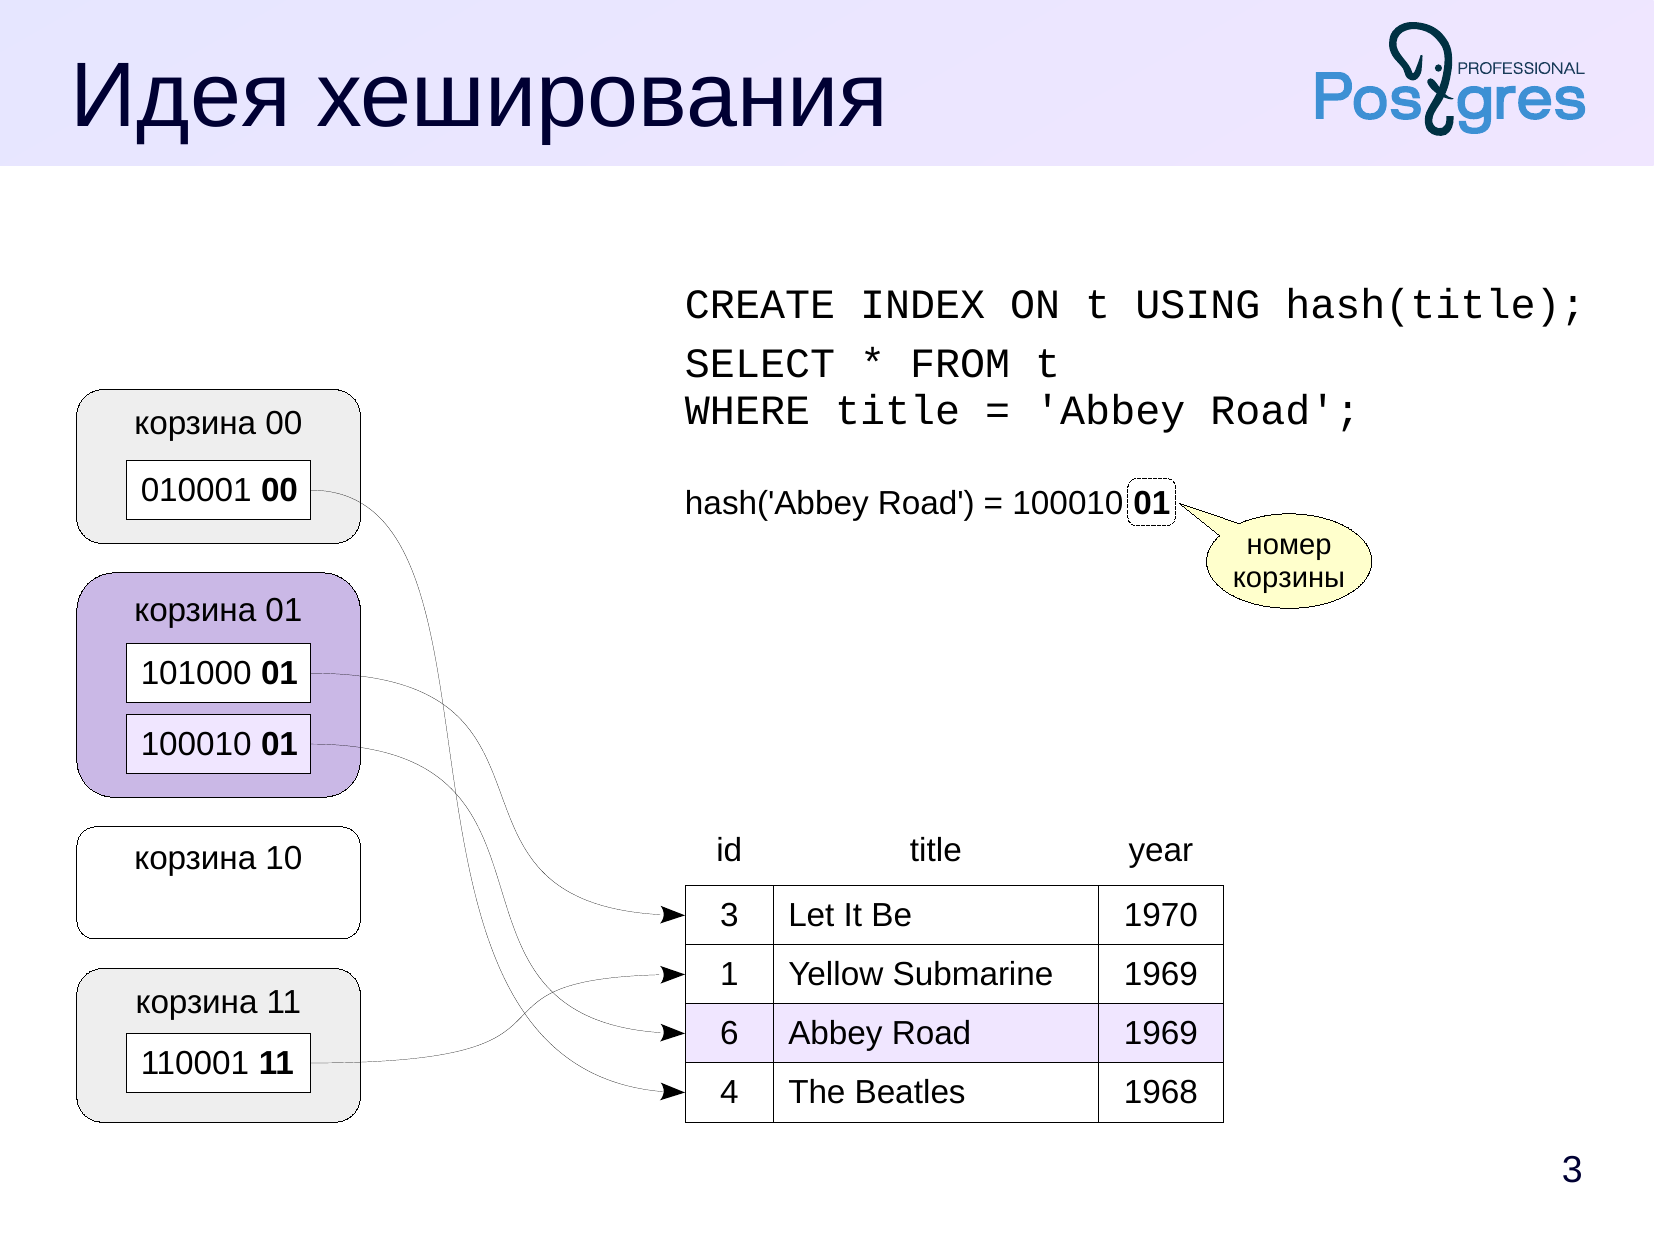

Идея хеширования
# CREATE INDEX ON t USING hash(title);
SELECT * FROM t
WHERE title = 'Abbey Road';
hash('Abbey Road') = 100010 01
корзина 00
010001 00
номер
корзины
корзина 01
101000 01
100010 01
id
title
year
корзина 10
3
Let It Be
1970
1
Yellow Submarine
1969
корзина 11
6
Abbey Road
1969
110001 11
4
The Beatles
1968